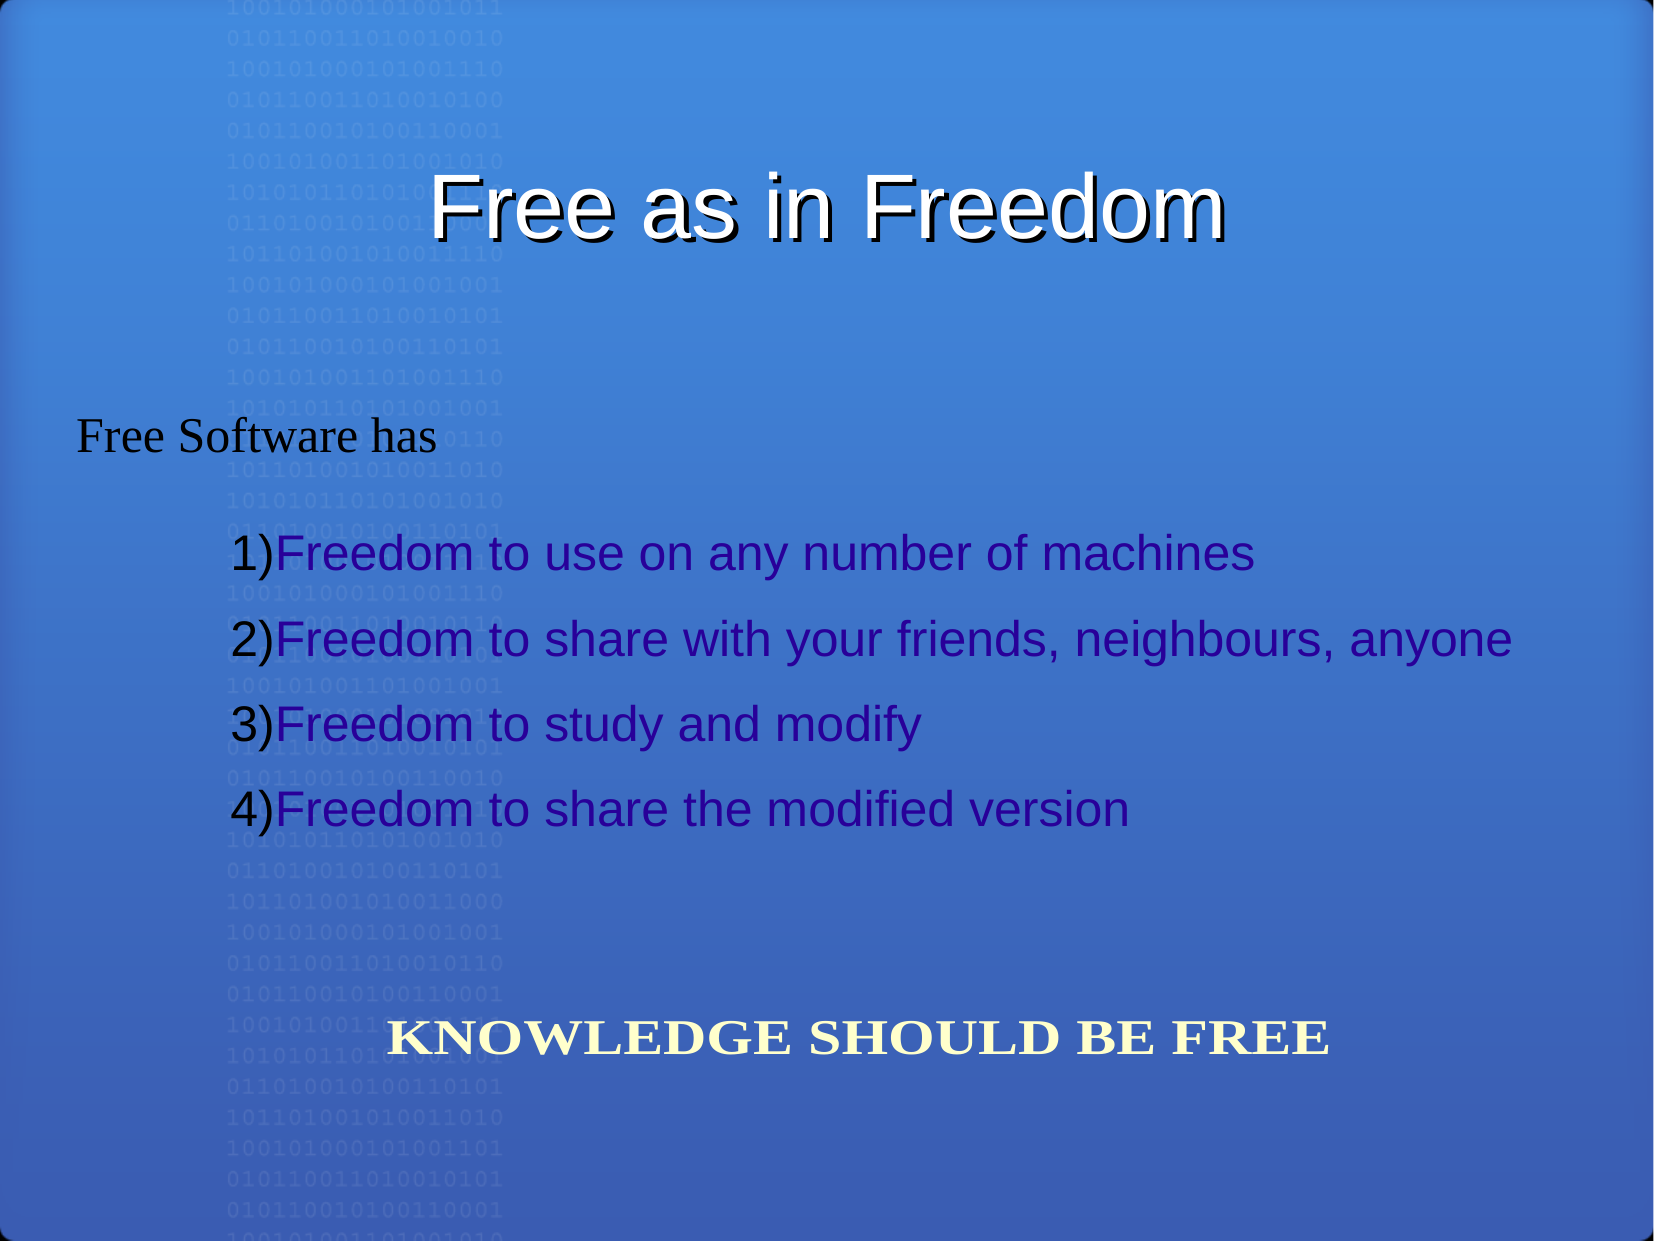

# Free as in Freedom
Free Software has
Freedom to use on any number of machines
Freedom to share with your friends, neighbours, anyone
Freedom to study and modify
Freedom to share the modified version
KNOWLEDGE SHOULD BE FREE